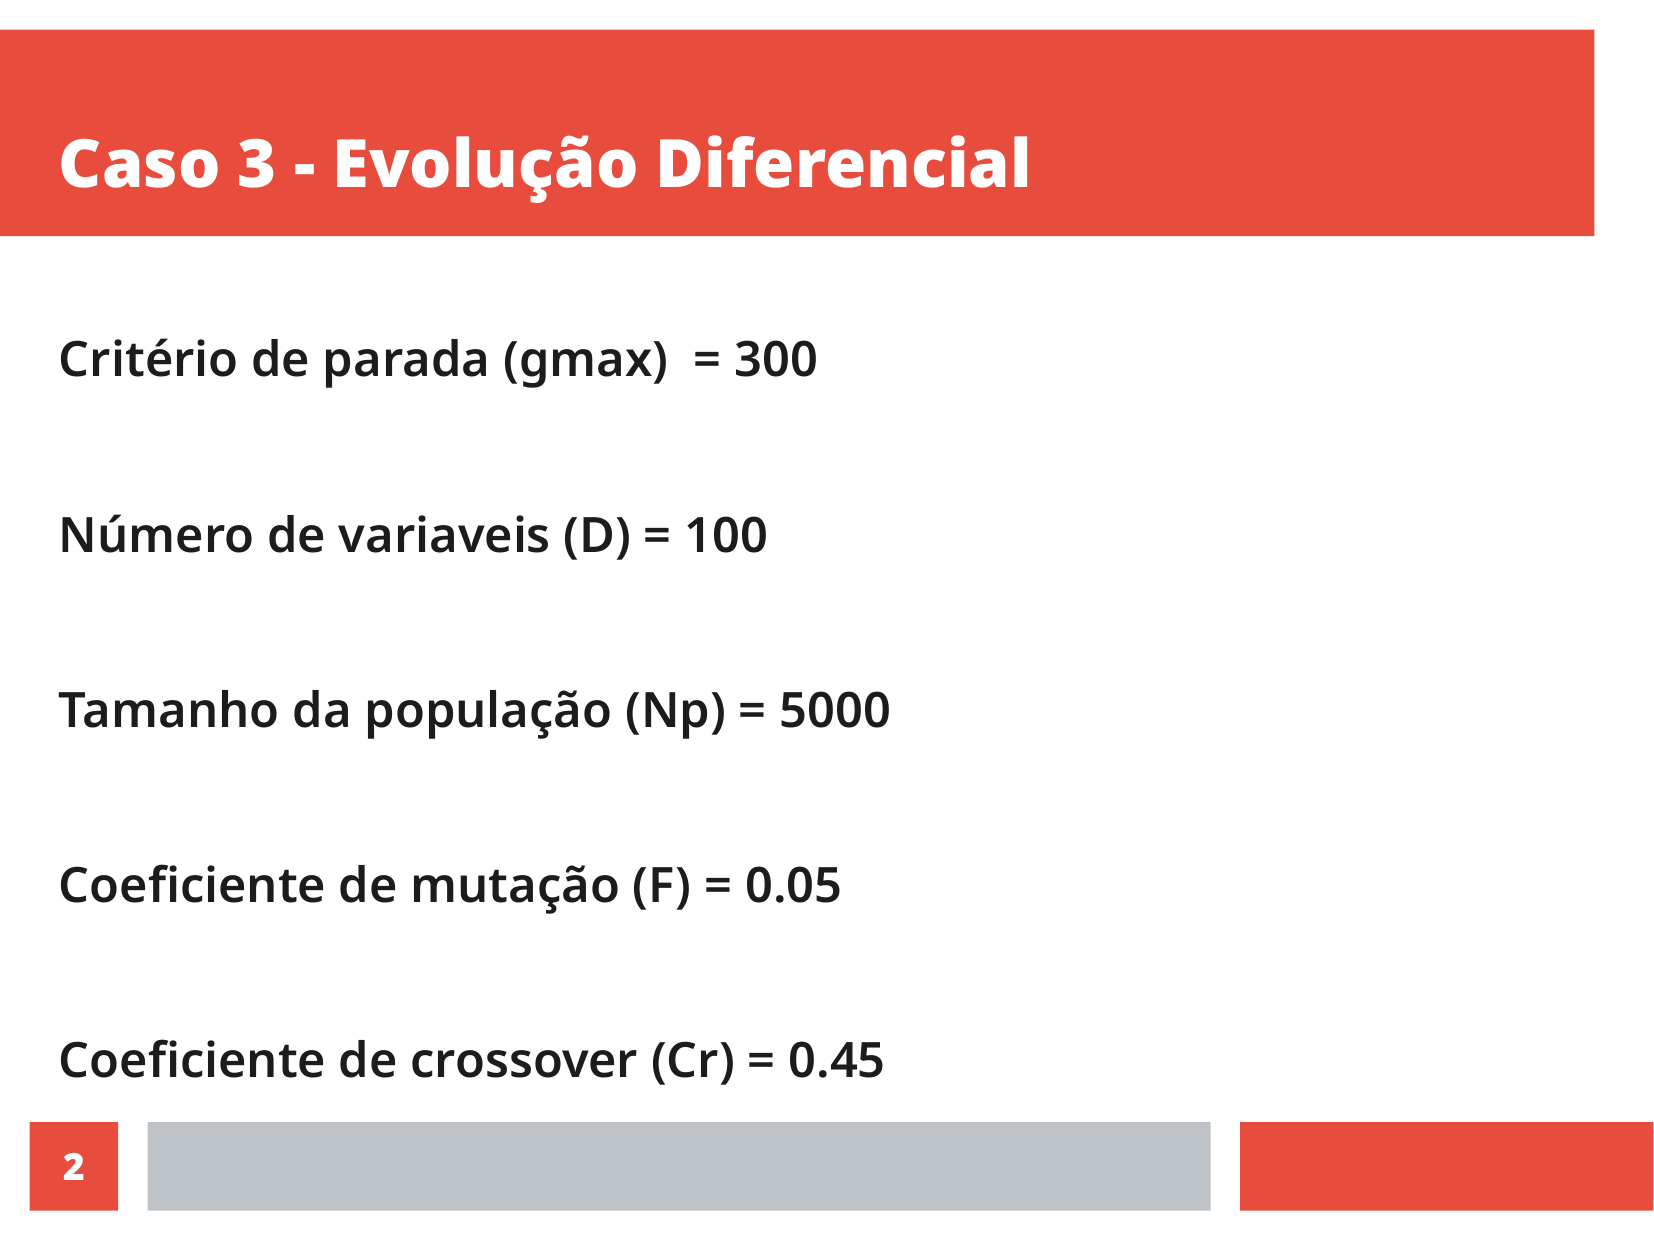

# Caso 3 - Evolução Diferencial
Critério de parada (gmax) = 300
Número de variaveis (D) = 100
Tamanho da população (Np) = 5000
Coeficiente de mutação (F) = 0.05
Coeficiente de crossover (Cr) = 0.45
2